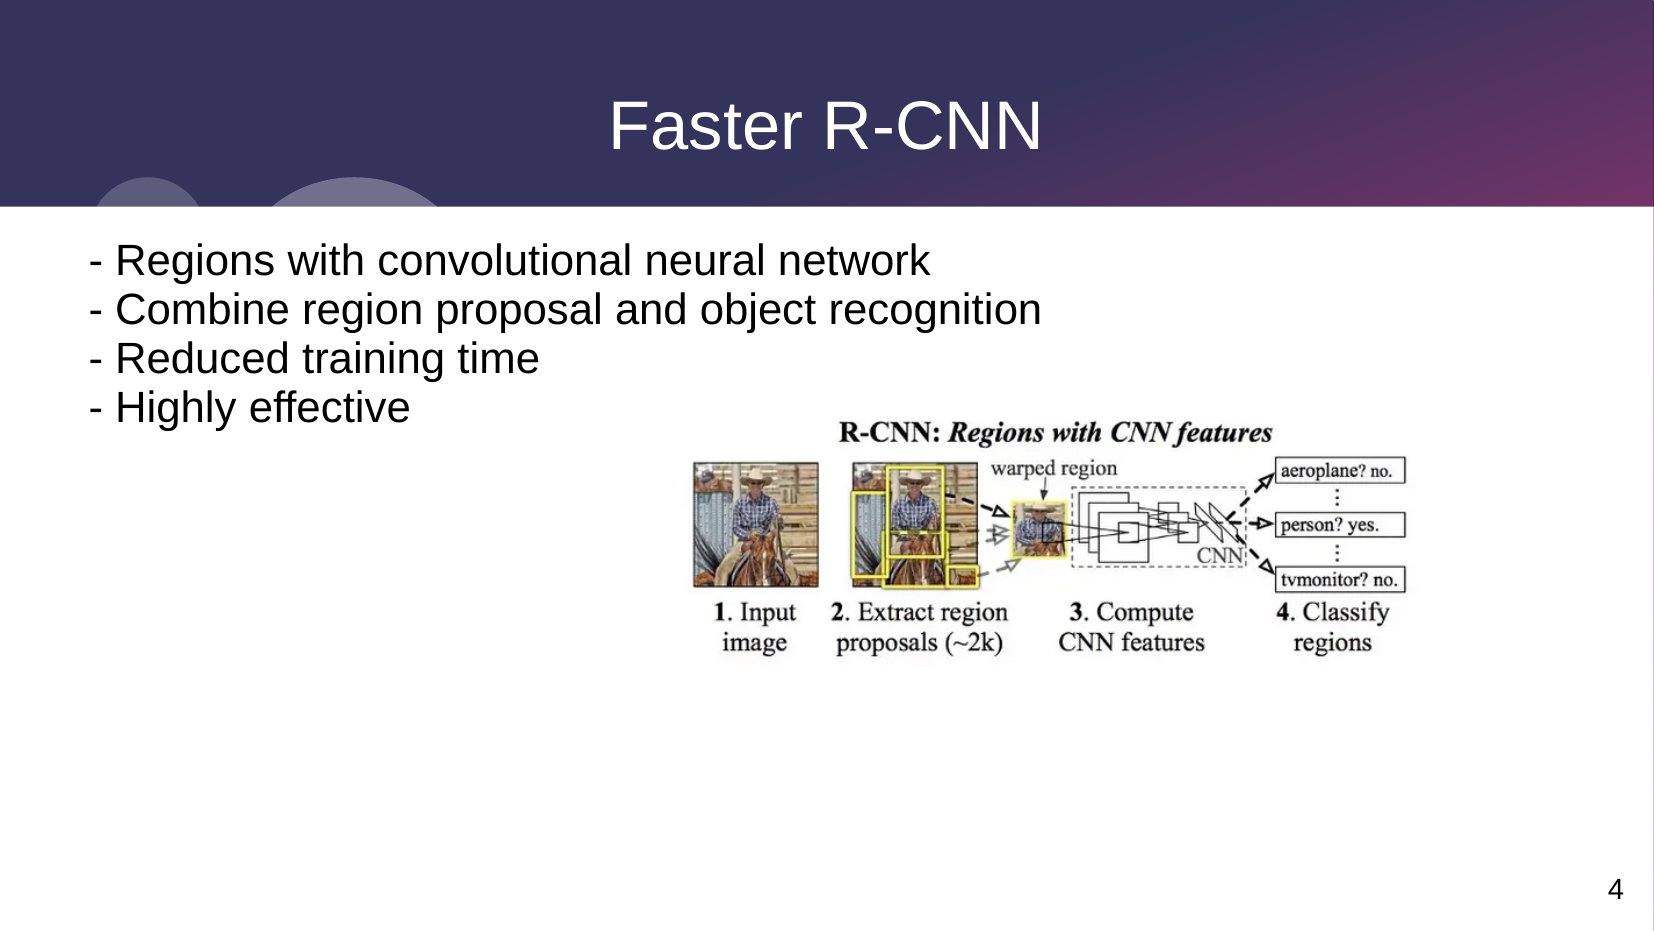

# Faster R-CNN
- Regions with convolutional neural network
- Combine region proposal and object recognition
- Reduced training time
- Highly effective